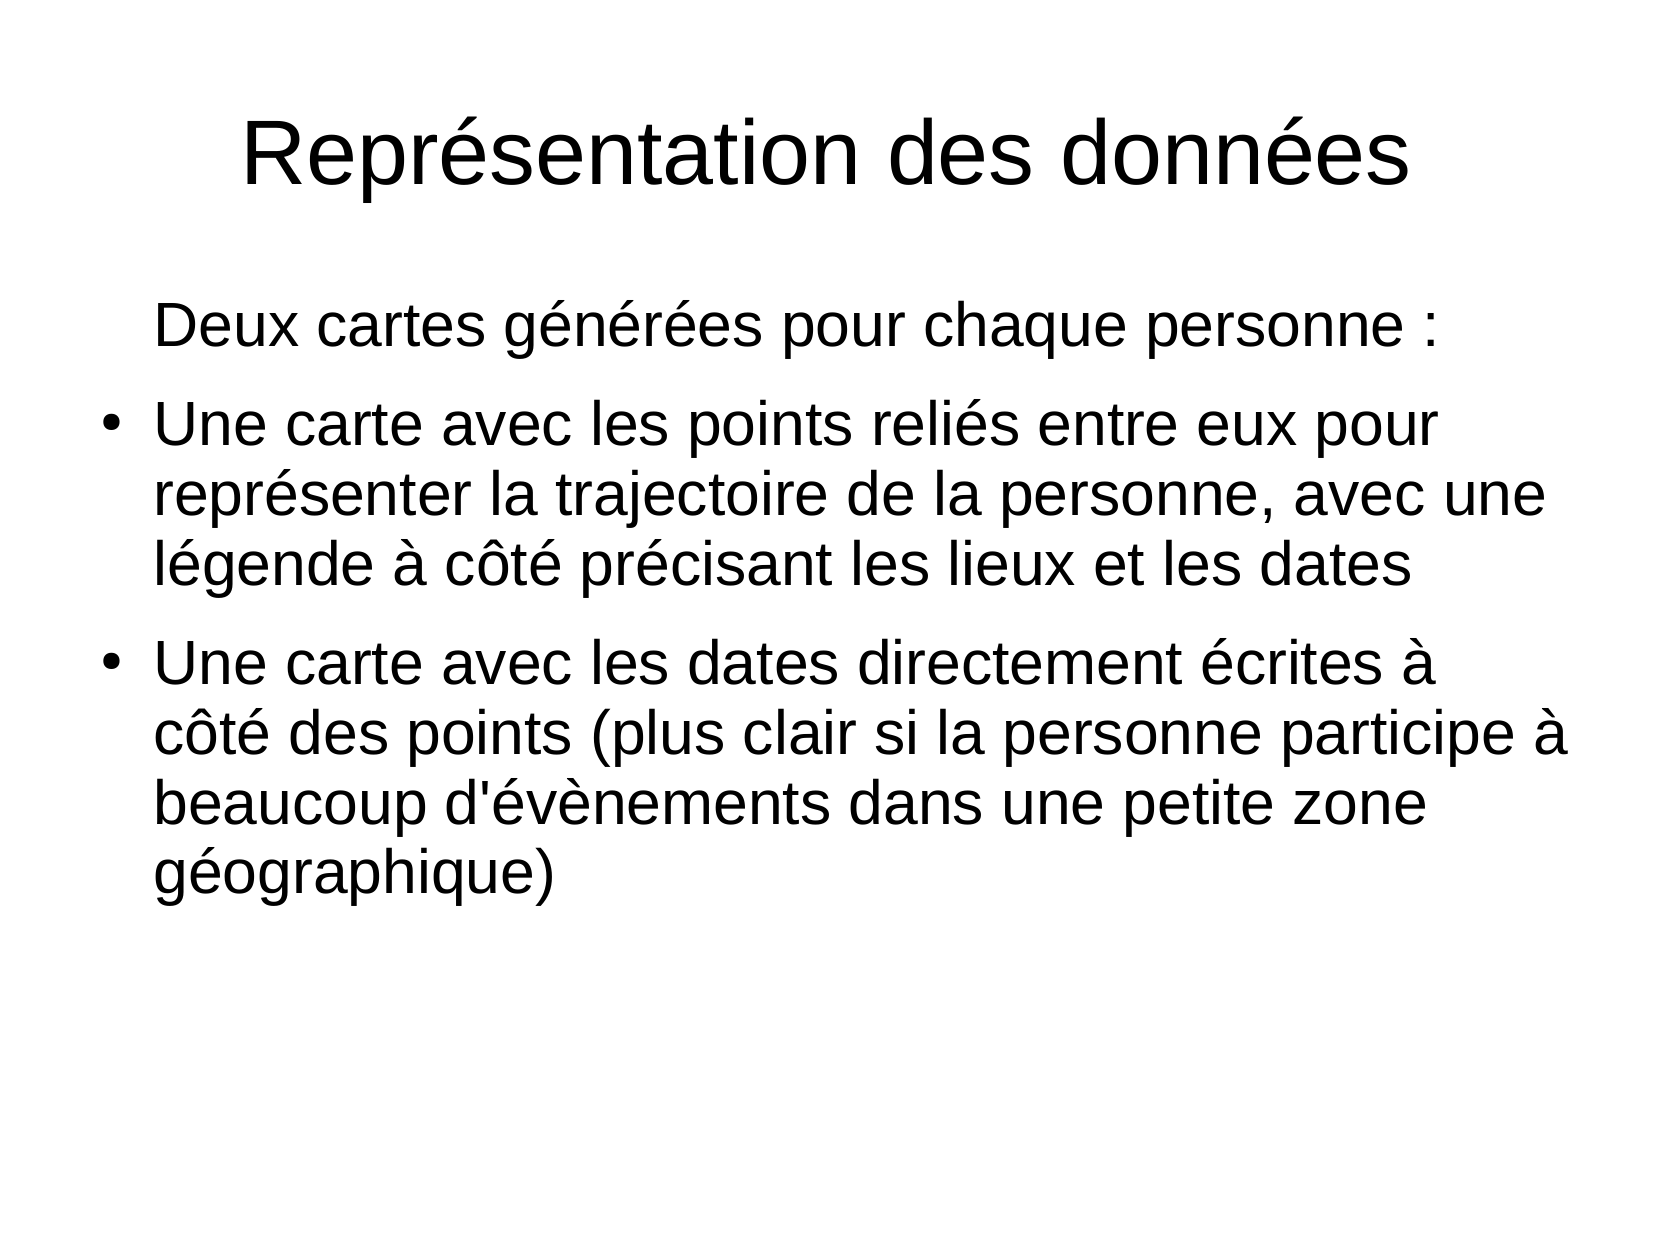

# Représentation des données
Deux cartes générées pour chaque personne :
Une carte avec les points reliés entre eux pour représenter la trajectoire de la personne, avec une légende à côté précisant les lieux et les dates
Une carte avec les dates directement écrites à côté des points (plus clair si la personne participe à beaucoup d'évènements dans une petite zone géographique)